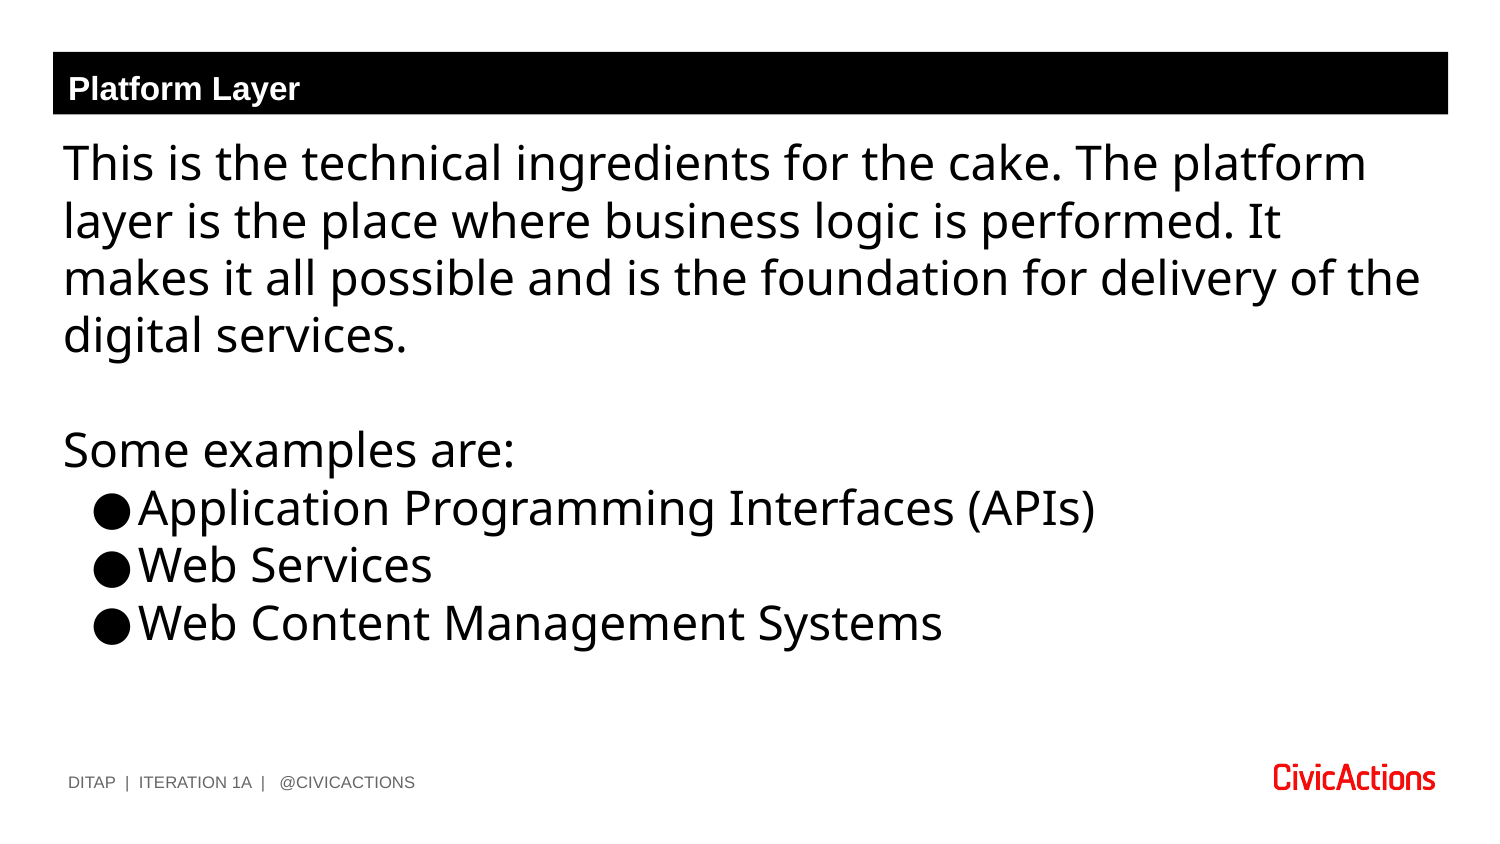

Platform Layer
# This is the technical ingredients for the cake. The platform layer is the place where business logic is performed. It makes it all possible and is the foundation for delivery of the digital services.
Some examples are:
Application Programming Interfaces (APIs)
Web Services
Web Content Management Systems